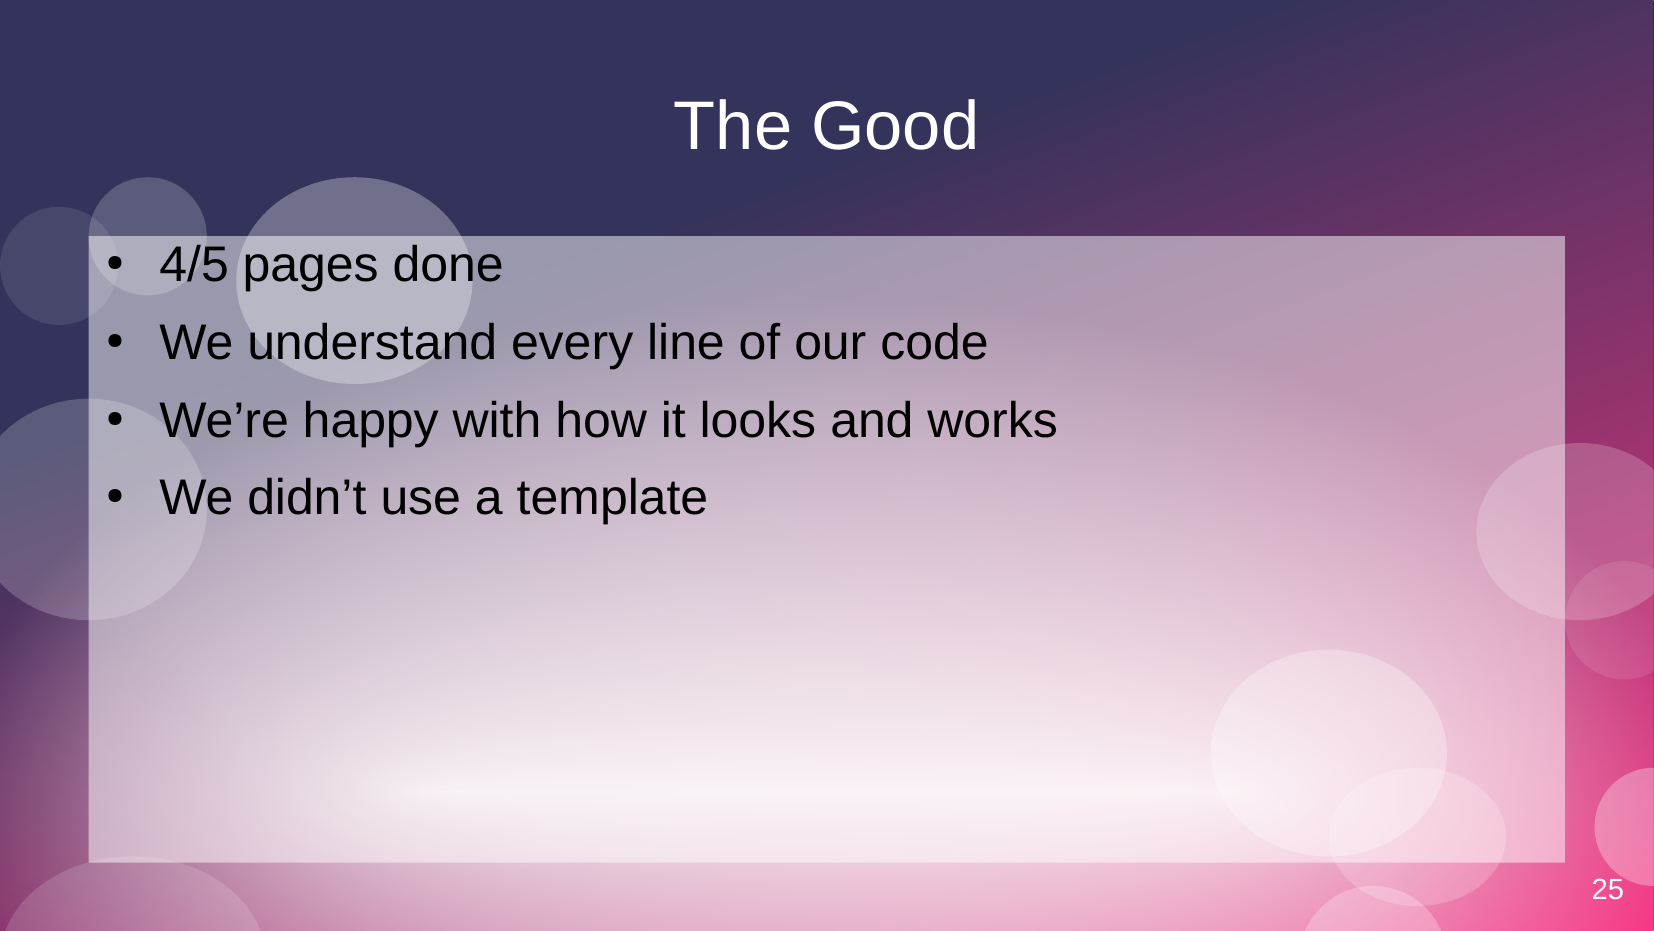

# The Good
4/5 pages done
We understand every line of our code
We’re happy with how it looks and works
We didn’t use a template